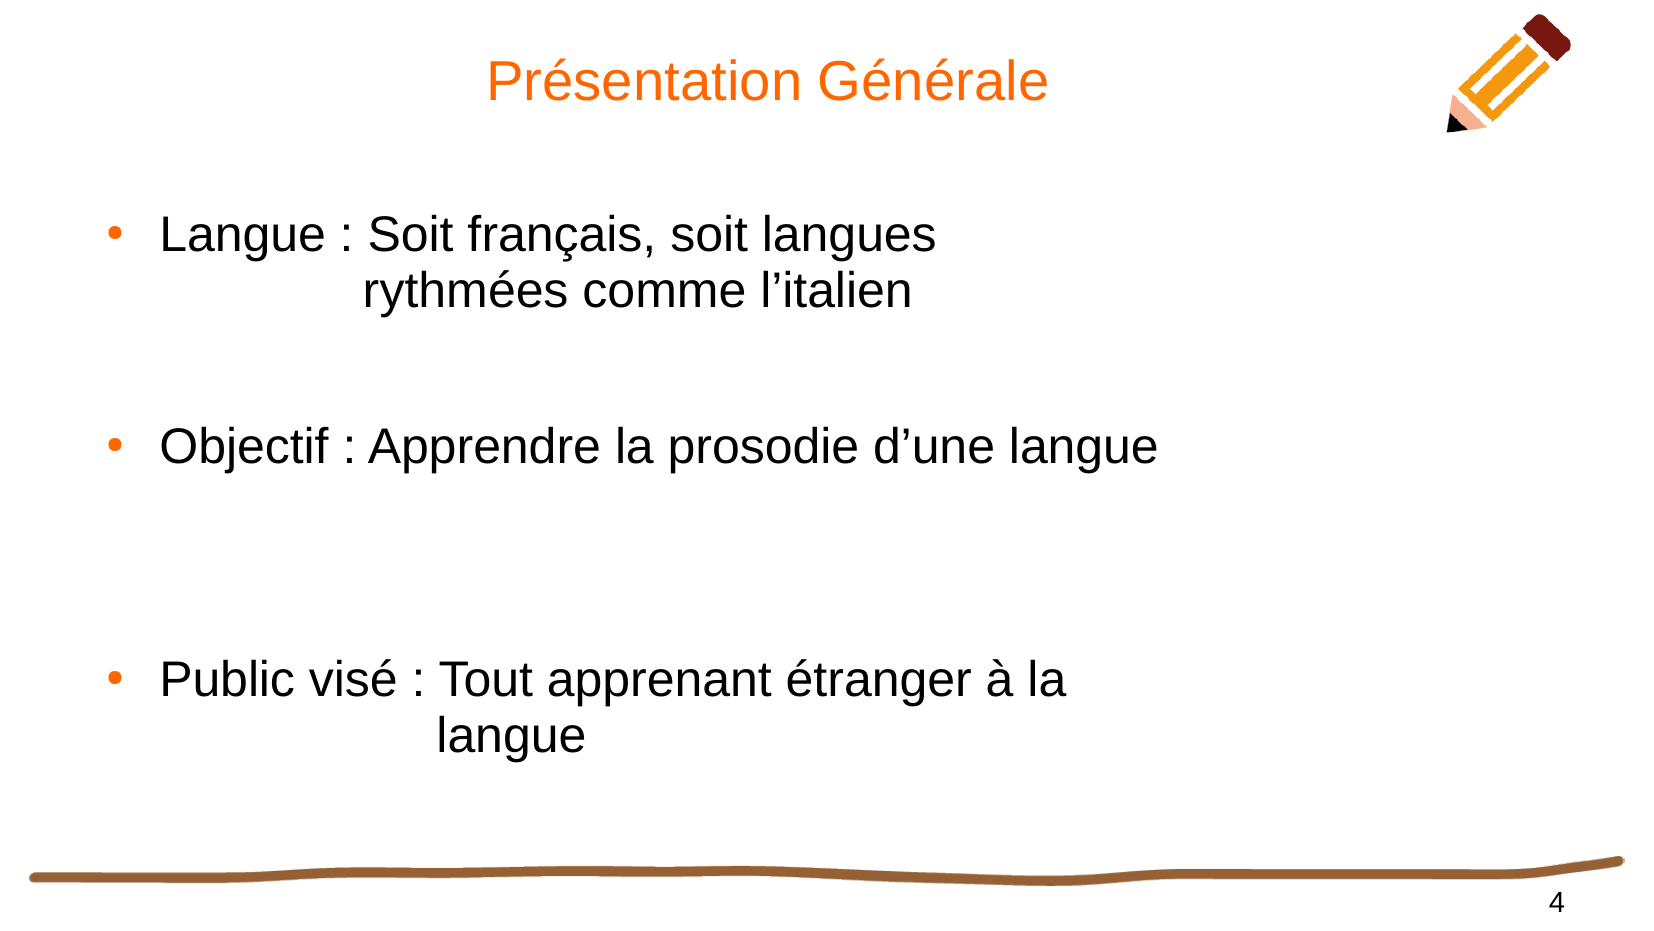

# Présentation Générale
Langue : Soit français, soit langues 			 	 		 rythmées comme l’italien
Objectif : Apprendre la prosodie d’une langue
Public visé : Tout apprenant étranger à la 		 			 langue
4